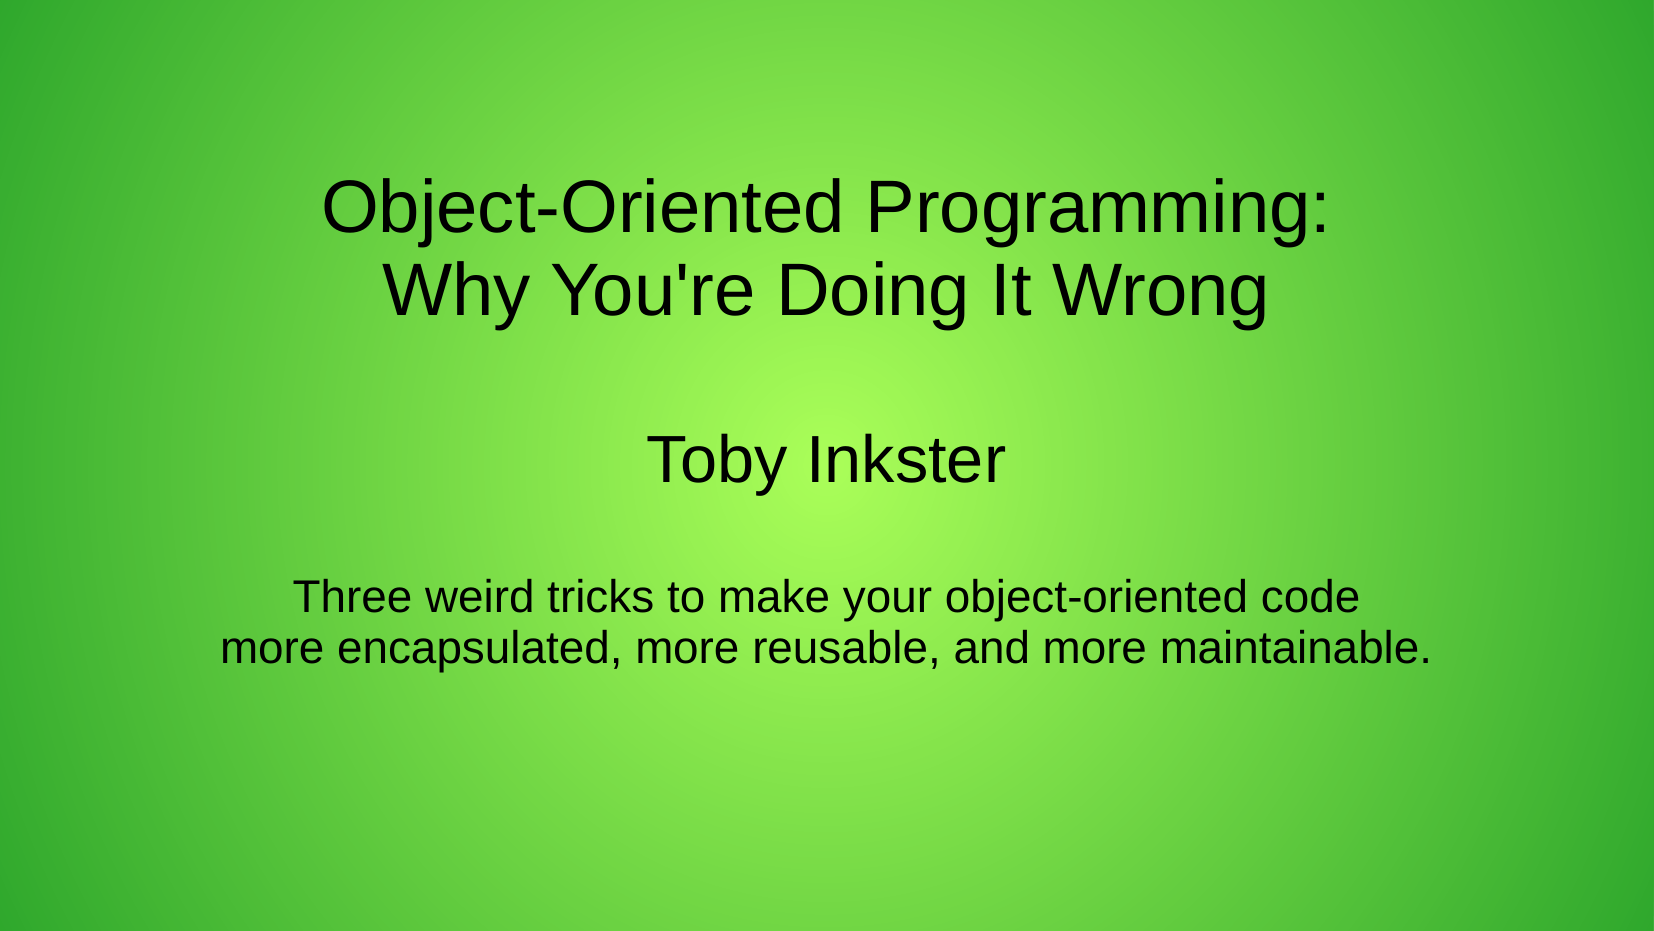

# Object-Oriented Programming: Why You're Doing It Wrong
Toby Inkster
Three weird tricks to make your object-oriented code
more encapsulated, more reusable, and more maintainable.